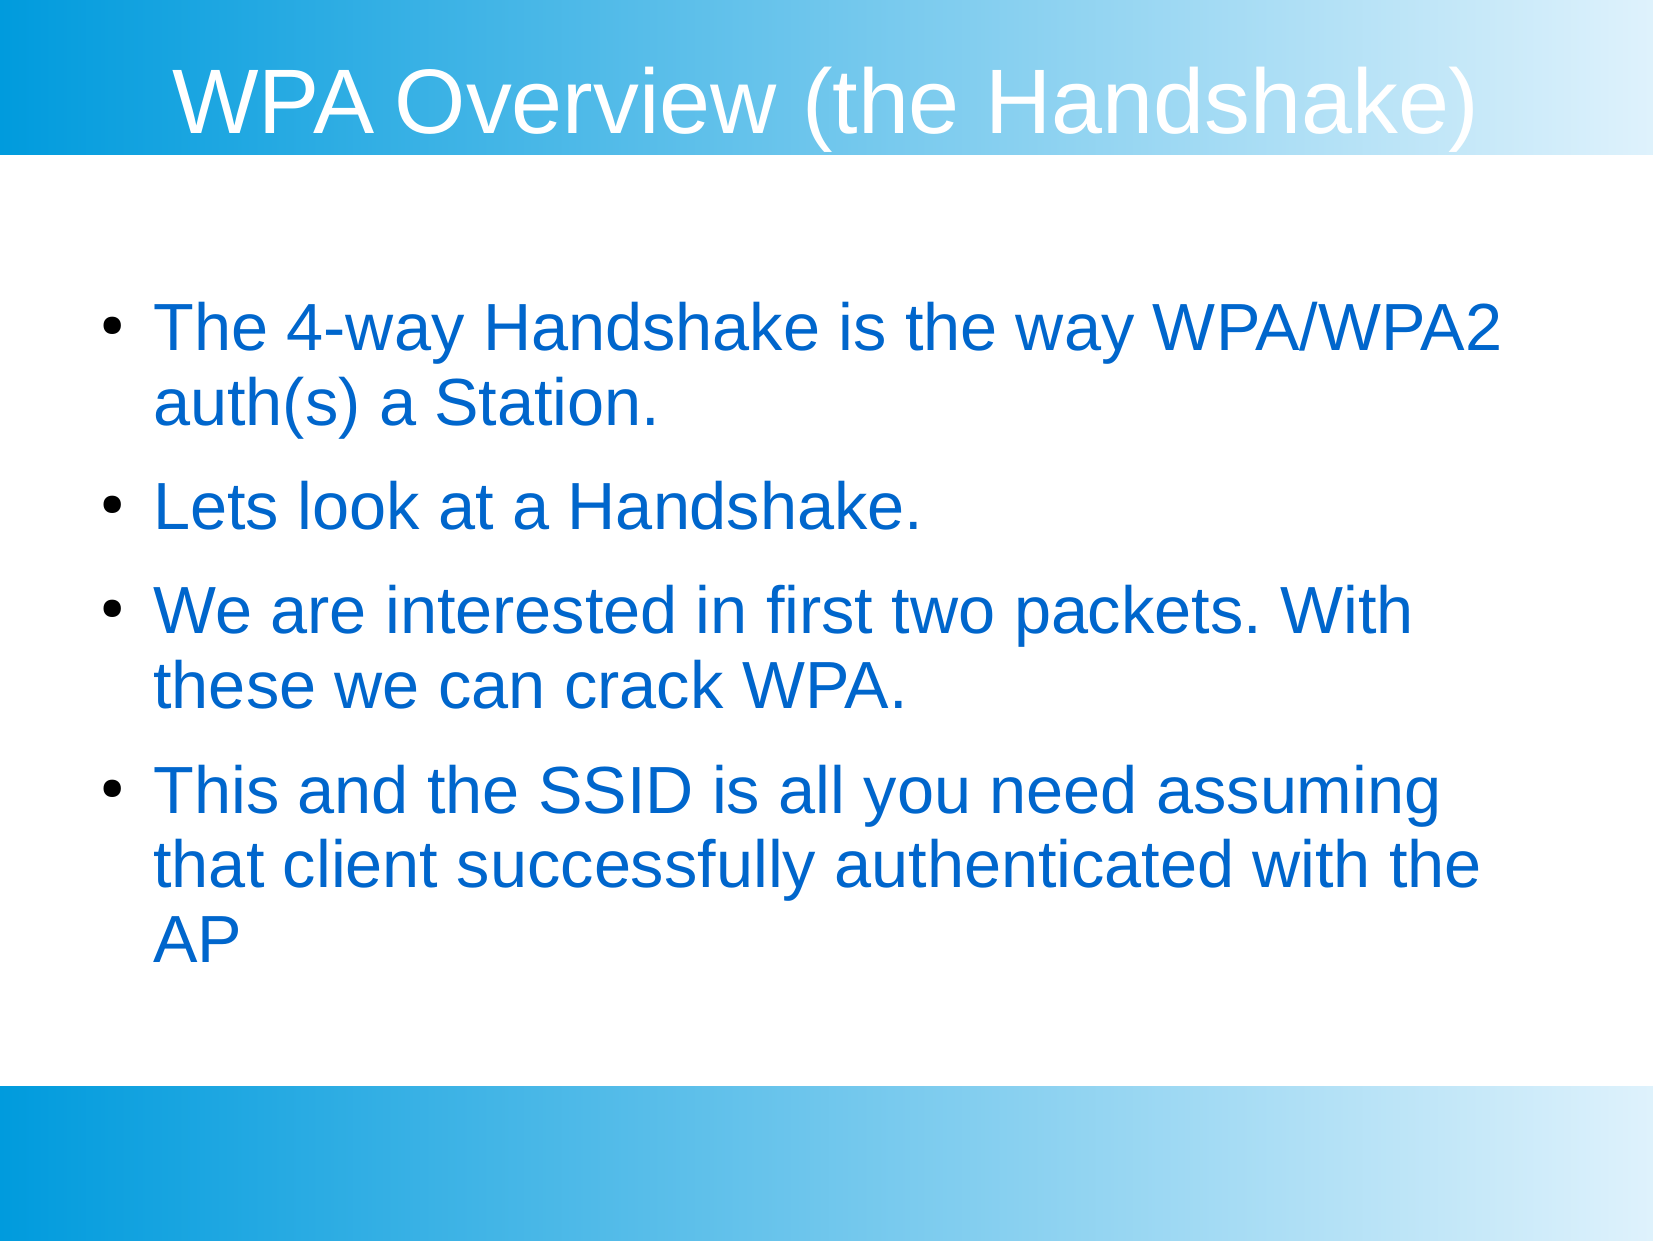

# WPA Overview (the Handshake)
The 4-way Handshake is the way WPA/WPA2 auth(s) a Station.
Lets look at a Handshake.
We are interested in first two packets. With these we can crack WPA.
This and the SSID is all you need assuming that client successfully authenticated with the AP